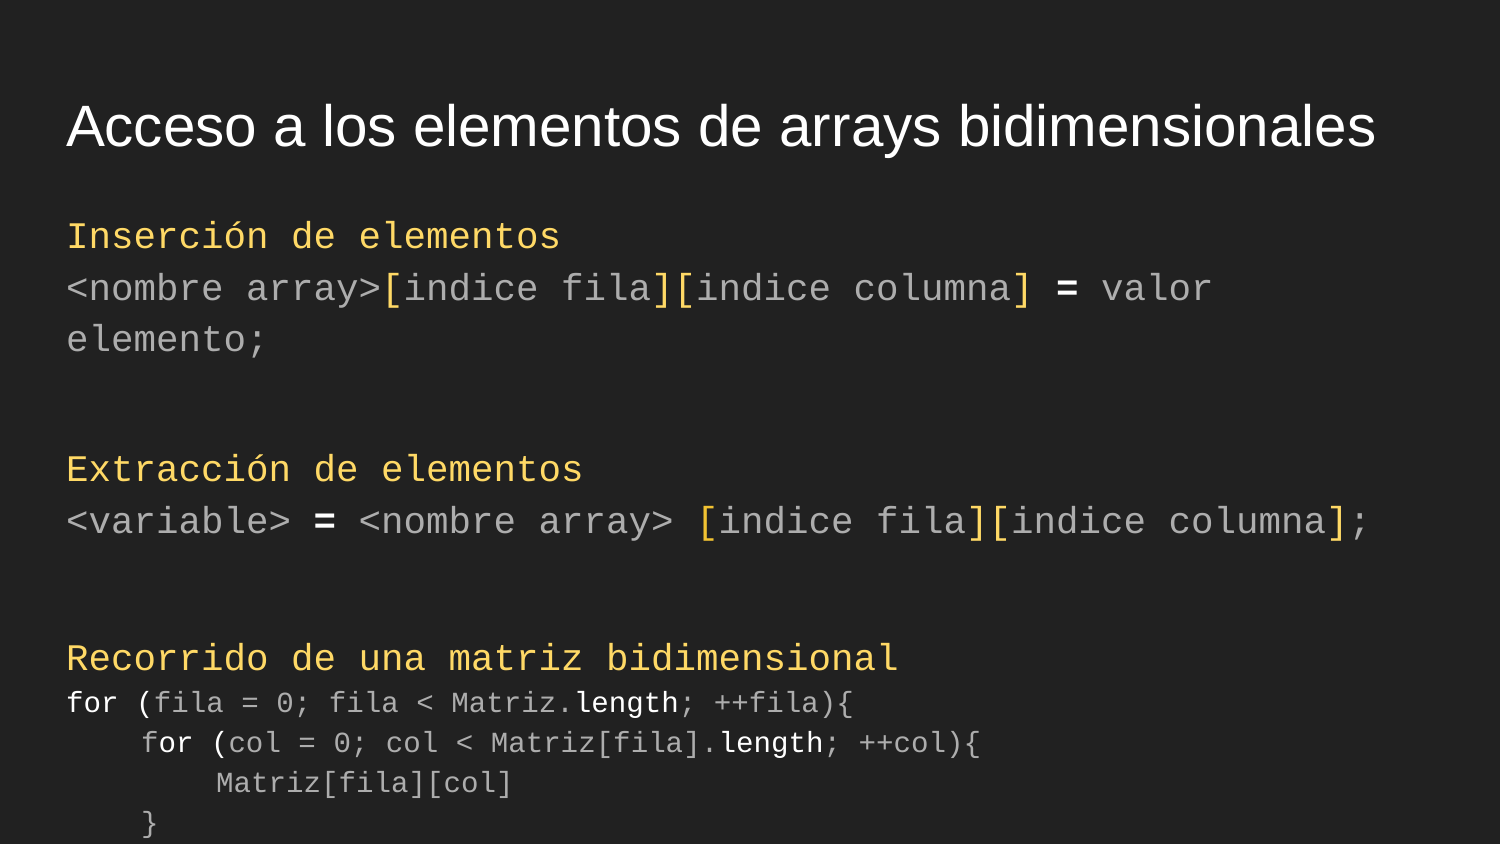

# Acceso a los elementos de arrays bidimensionales
Inserción de elementos
<nombre array>[indice fila][indice columna] = valor elemento;
Extracción de elementos
<variable> = <nombre array> [indice fila][indice columna];
Recorrido de una matriz bidimensional
for (fila = 0; fila < Matriz.length; ++fila){
	for (col = 0; col < Matriz[fila].length; ++col){
		Matriz[fila][col]
}
}